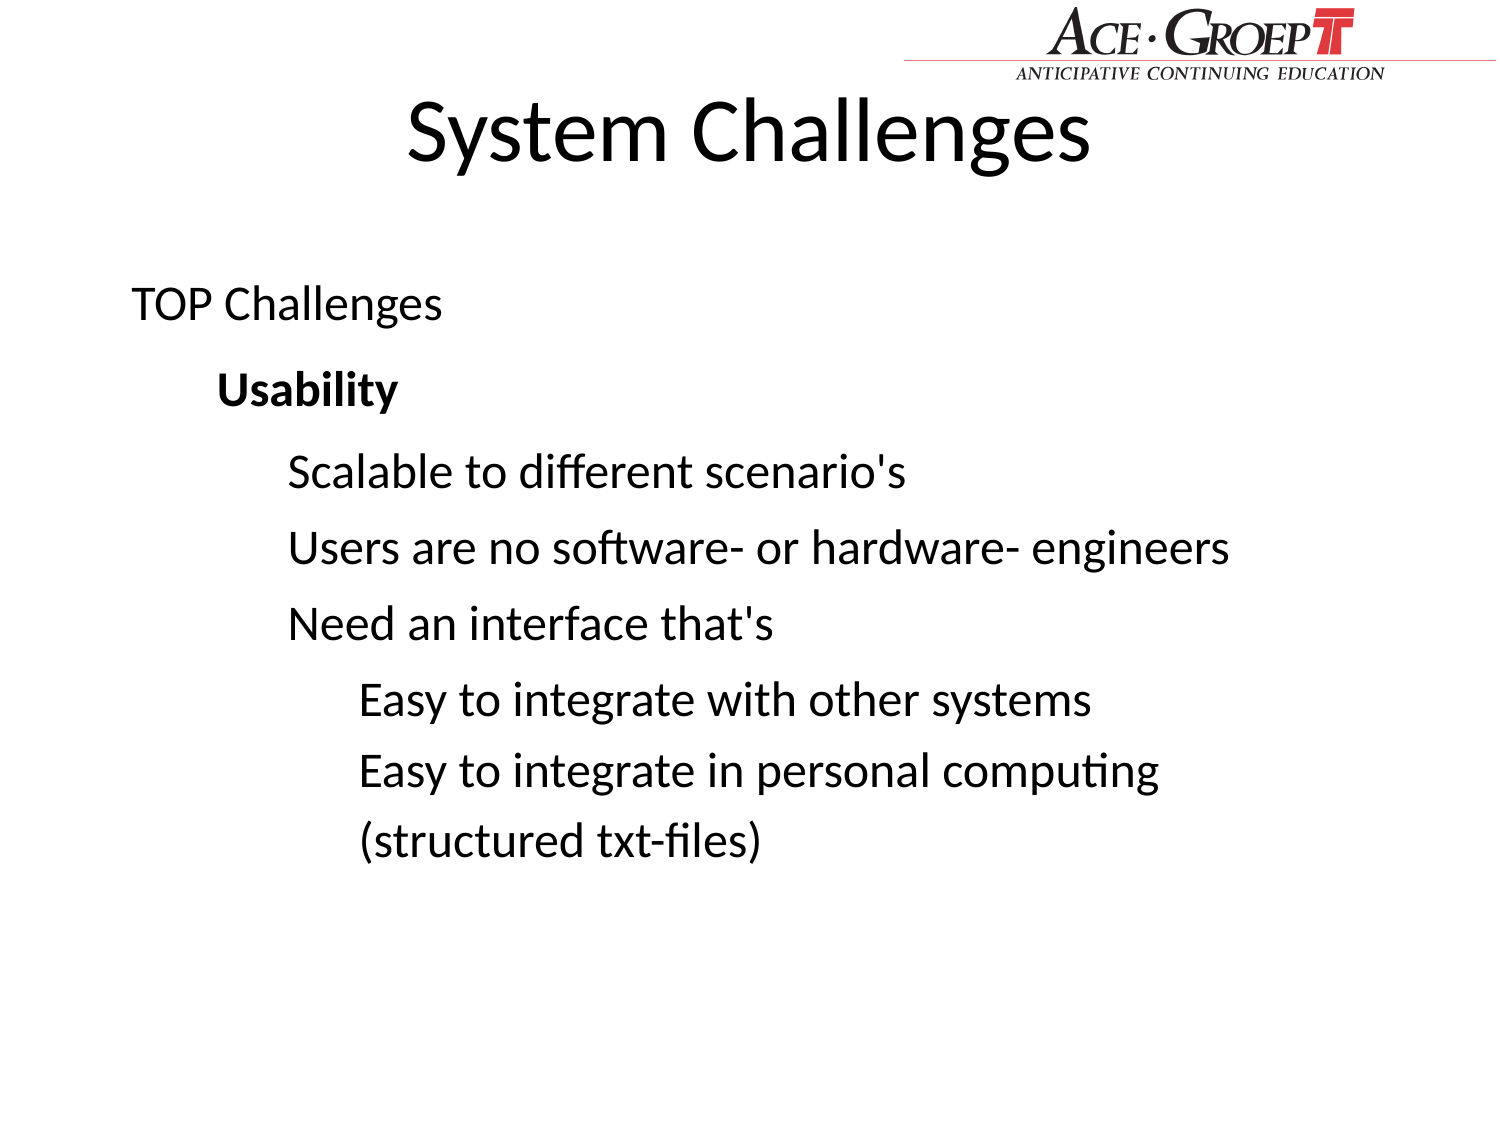

# System Challenges
TOP Challenges
Usability
Scalable to different scenario's
Users are no software- or hardware- engineers
Need an interface that's
Easy to integrate with other systems
Easy to integrate in personal computing
(structured txt-files)